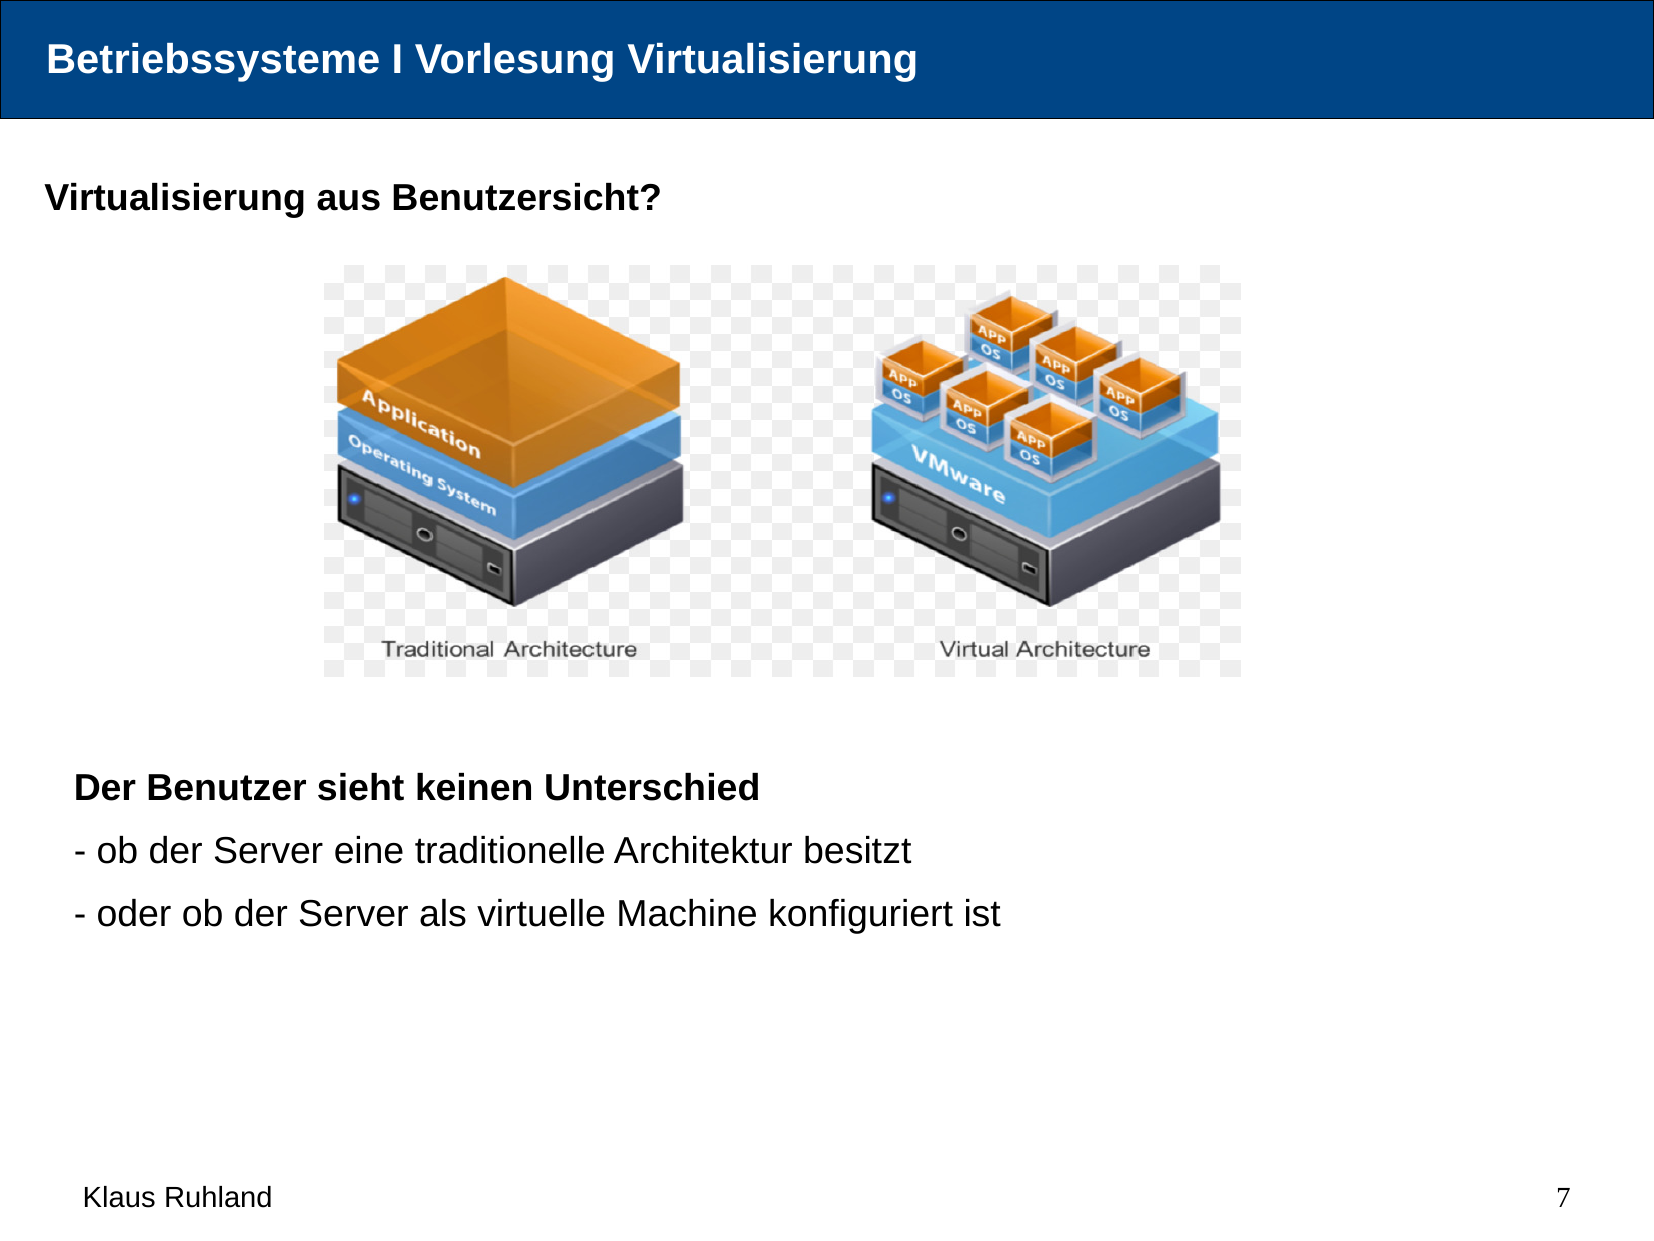

Virtualisierung aus Benutzersicht?
Der Benutzer sieht keinen Unterschied
- ob der Server eine traditionelle Architektur besitzt
- oder ob der Server als virtuelle Machine konfiguriert ist
7